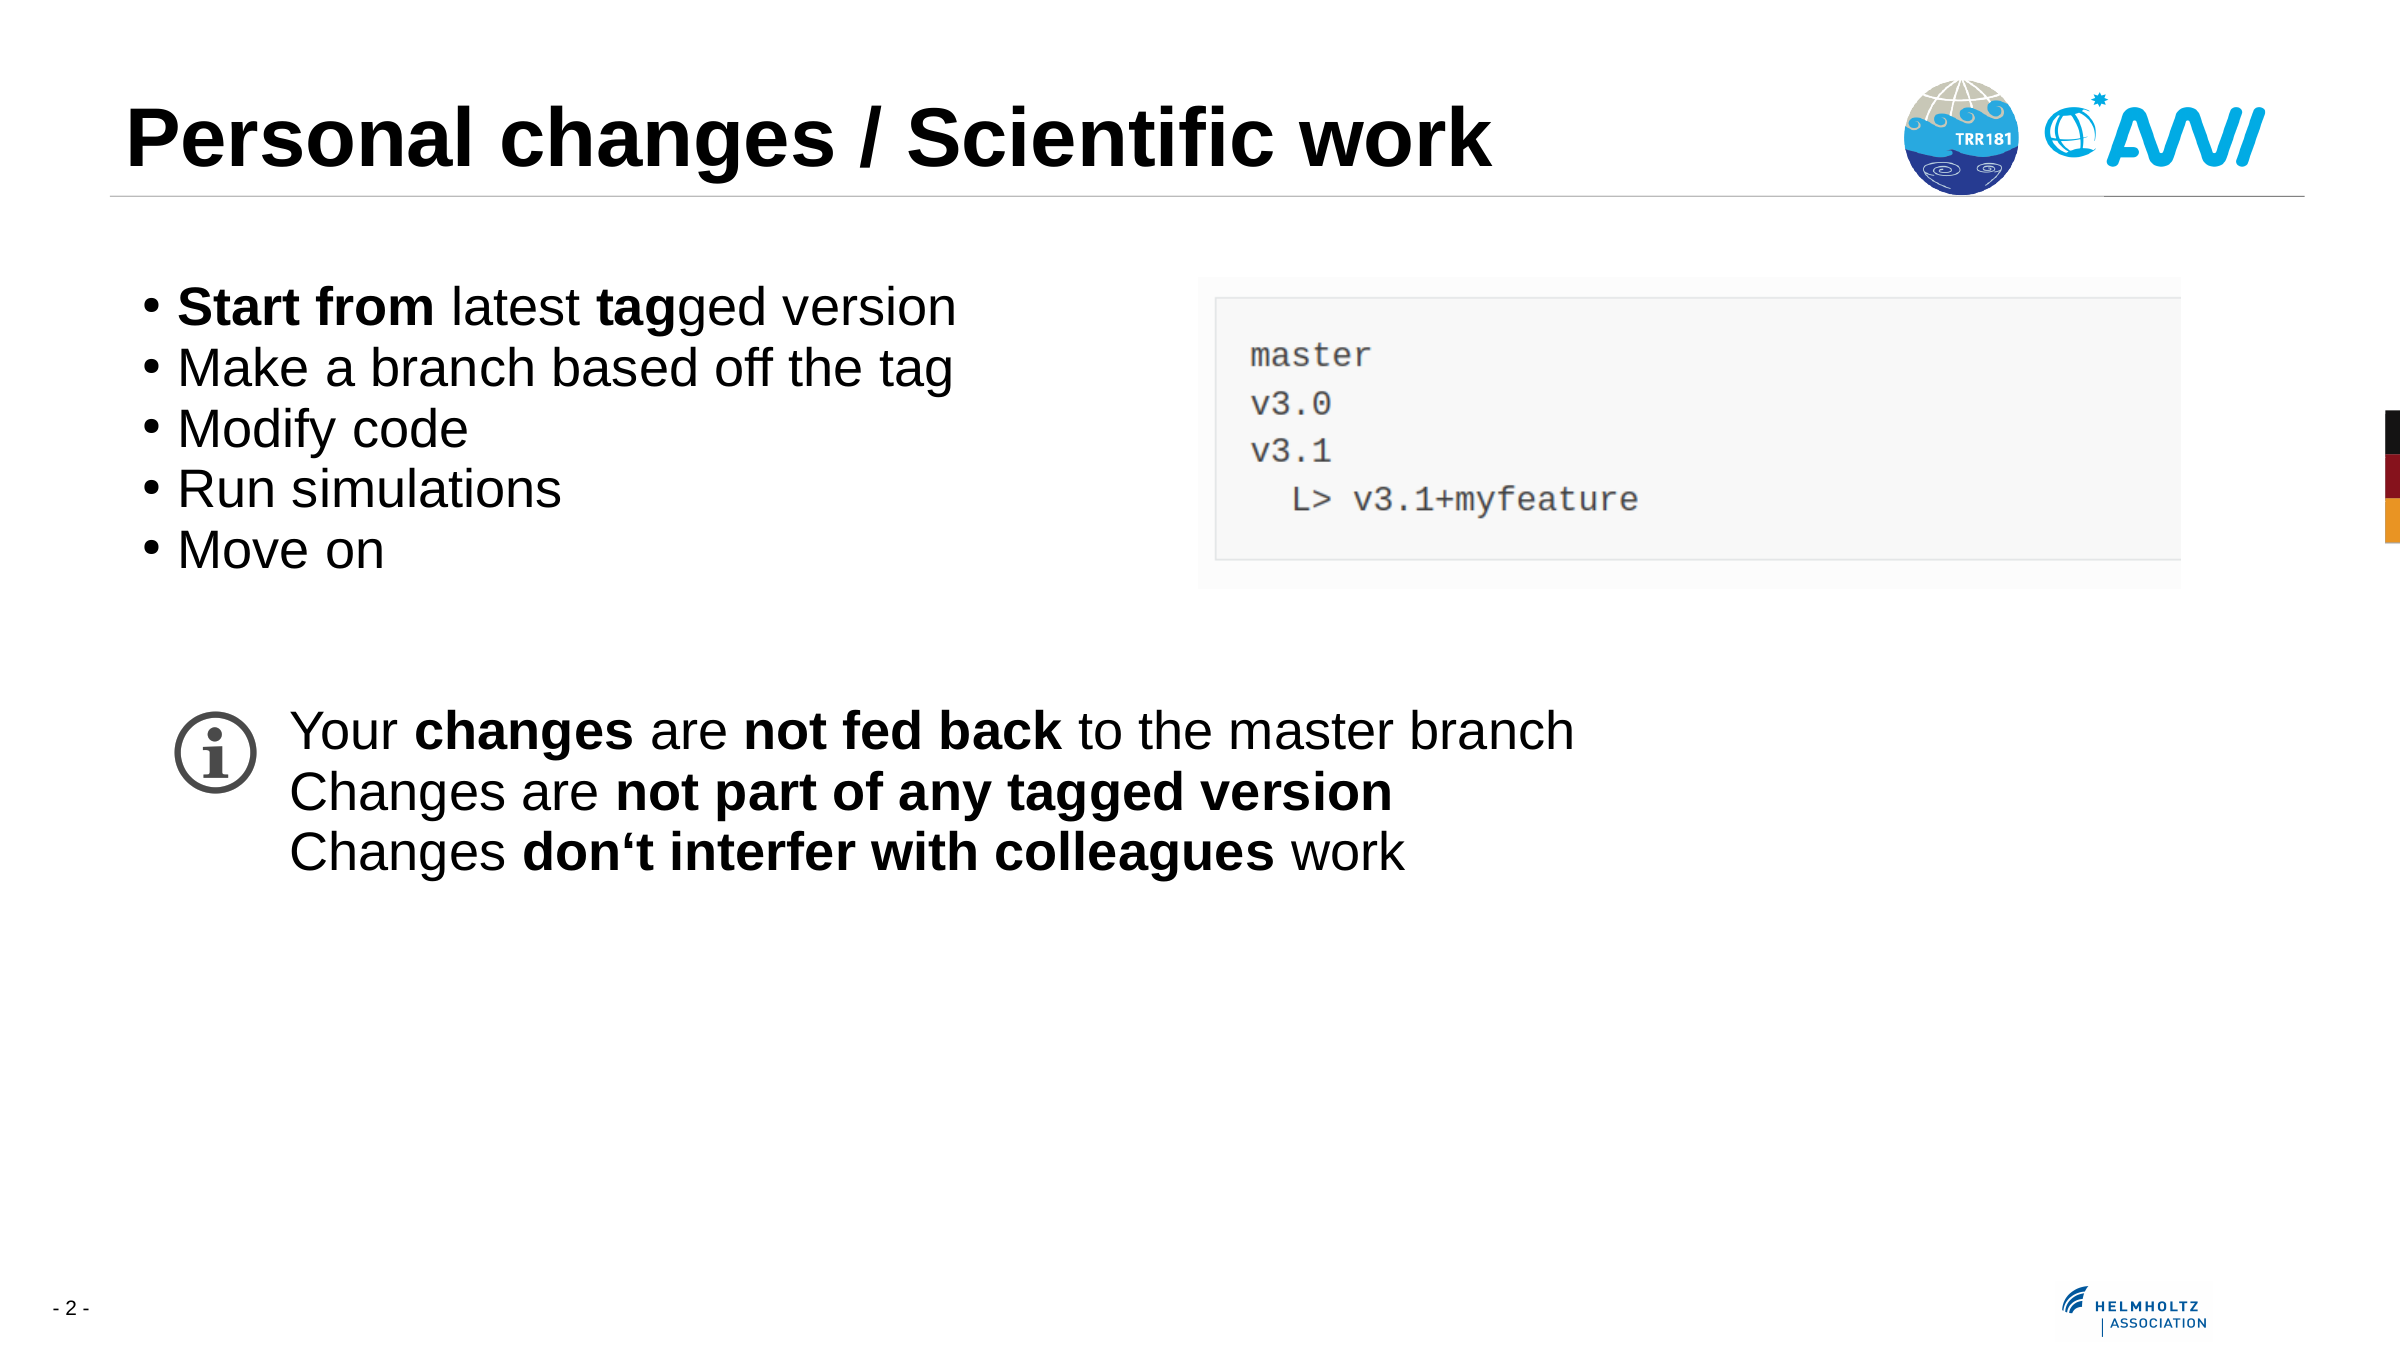

Personal changes / Scientific work
Start from latest tagged version
Make a branch based off the tag
Modify code
Run simulations
Move on
		Your changes are not fed back to the master branch
		Changes are not part of any tagged version
		Changes don‘t interfer with colleagues work